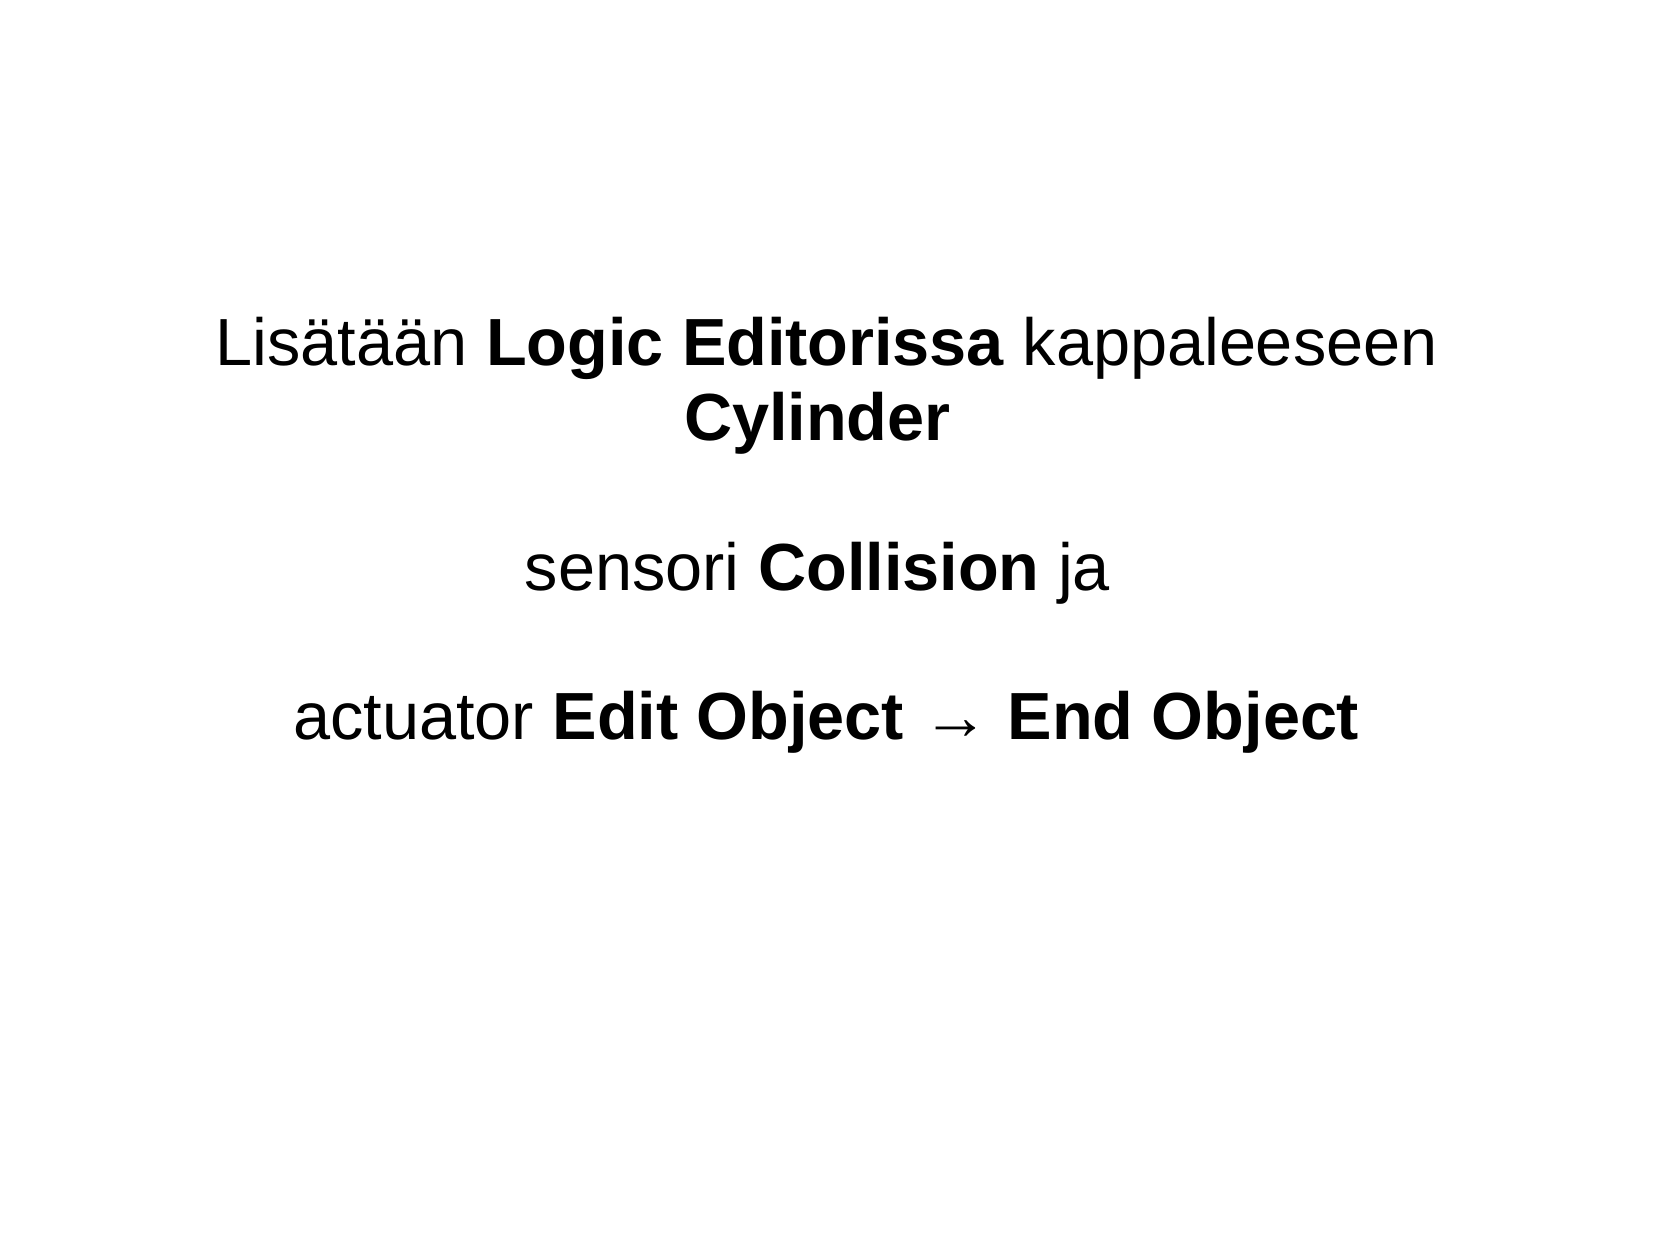

# Lisätään Logic Editorissa kappaleeseen Cylinder
sensori Collision ja
actuator Edit Object → End Object